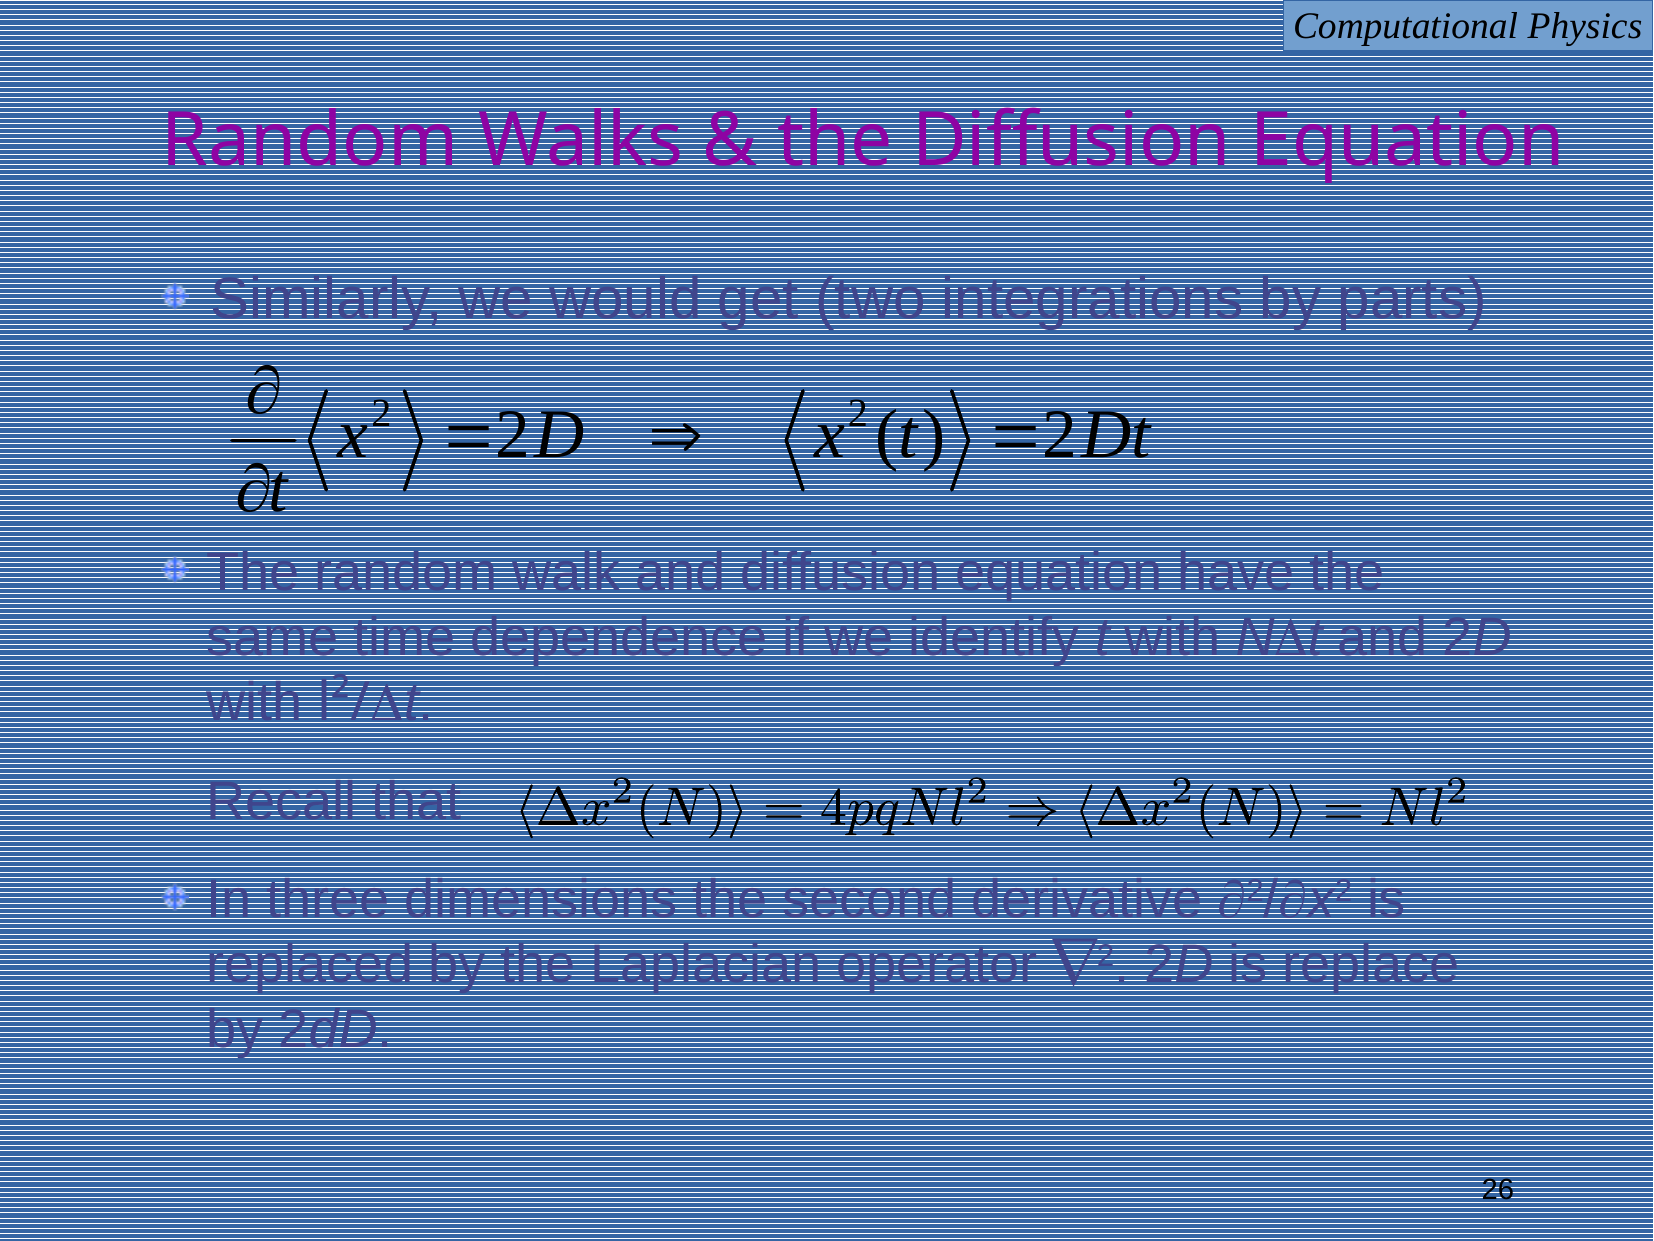

Random Walks & the Diffusion Equation
# Similarly, we would get (two integrations by parts)
The random walk and diffusion equation have the same time dependence if we identify t with Nt and 2D with l²/t.
Recall that
In three dimensions the second derivative 2/x2 is replaced by the Laplacian operator 2. 2D is replace by 2dD.